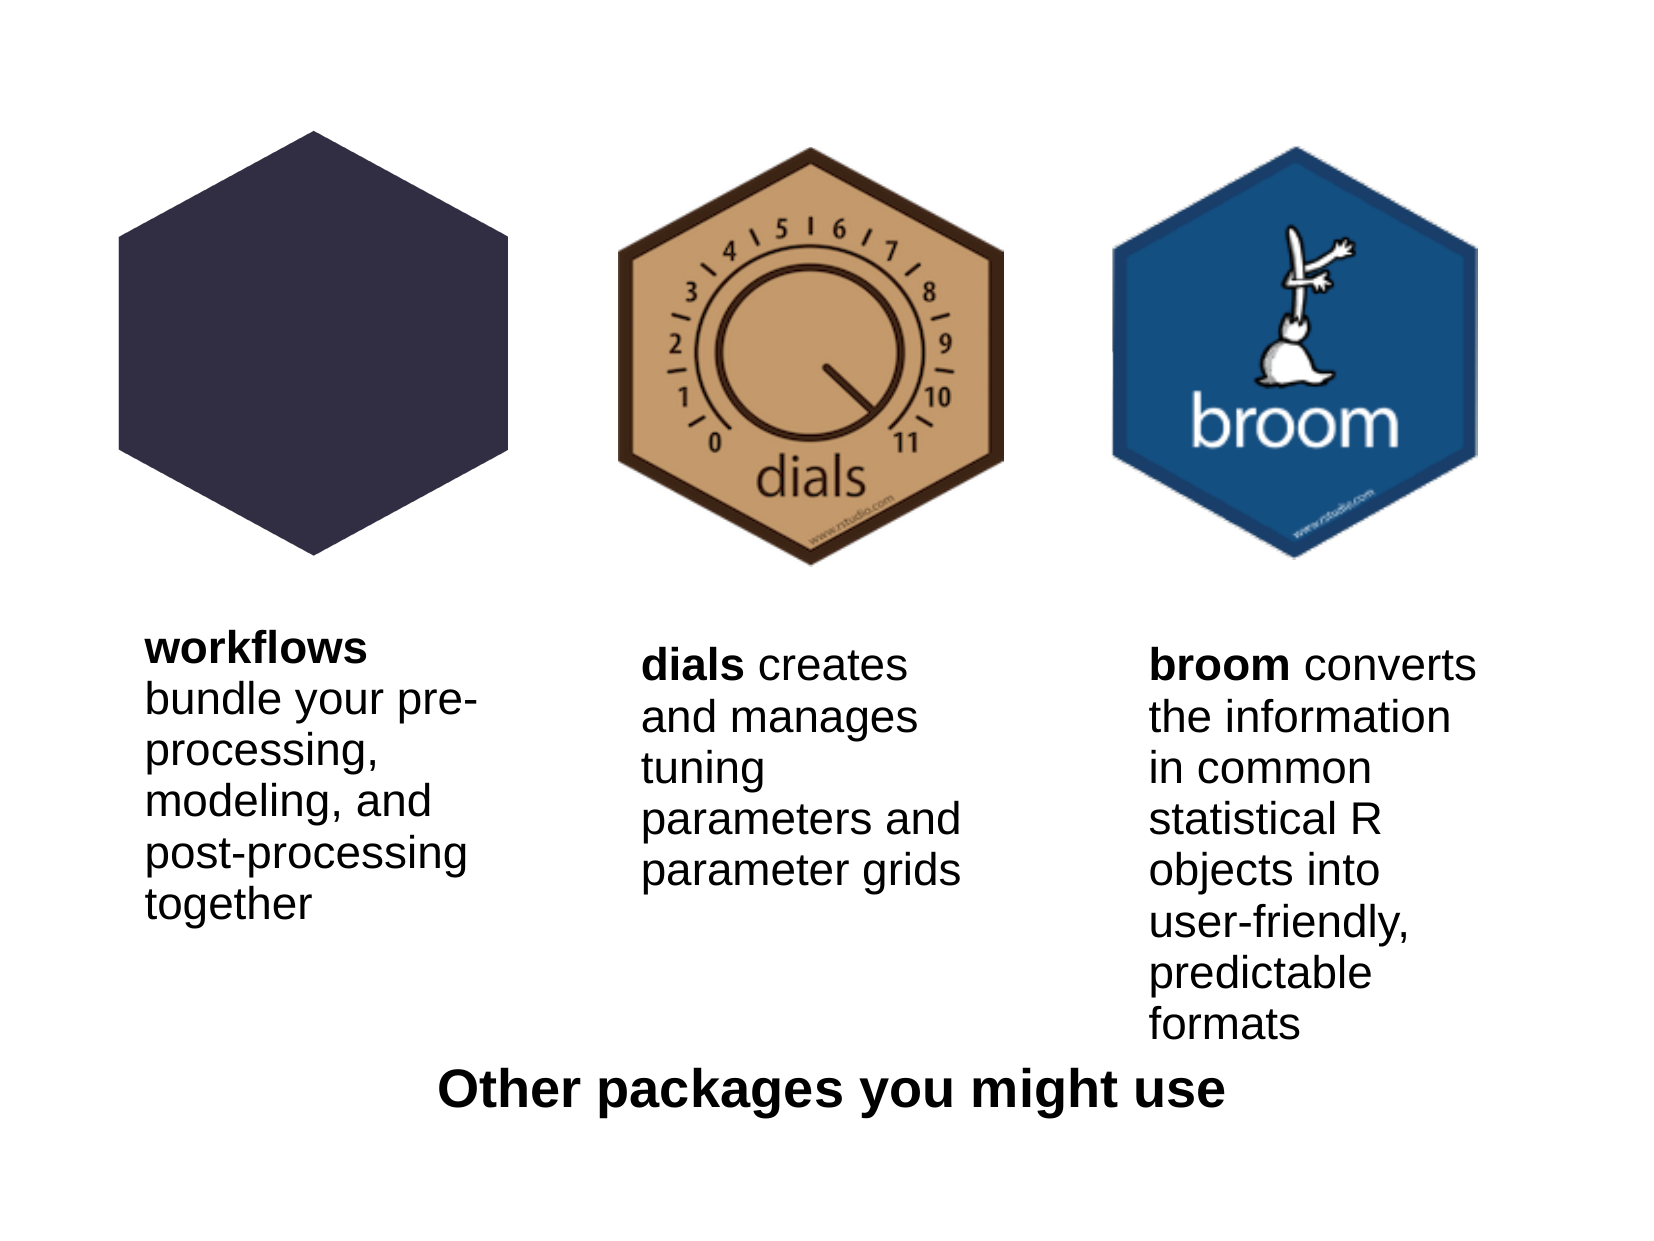

workflows bundle your pre-processing, modeling, and post-processing together
dials creates and manages tuning parameters and parameter grids
broom converts the information in common statistical R objects into user-friendly, predictable formats
Other packages you might use